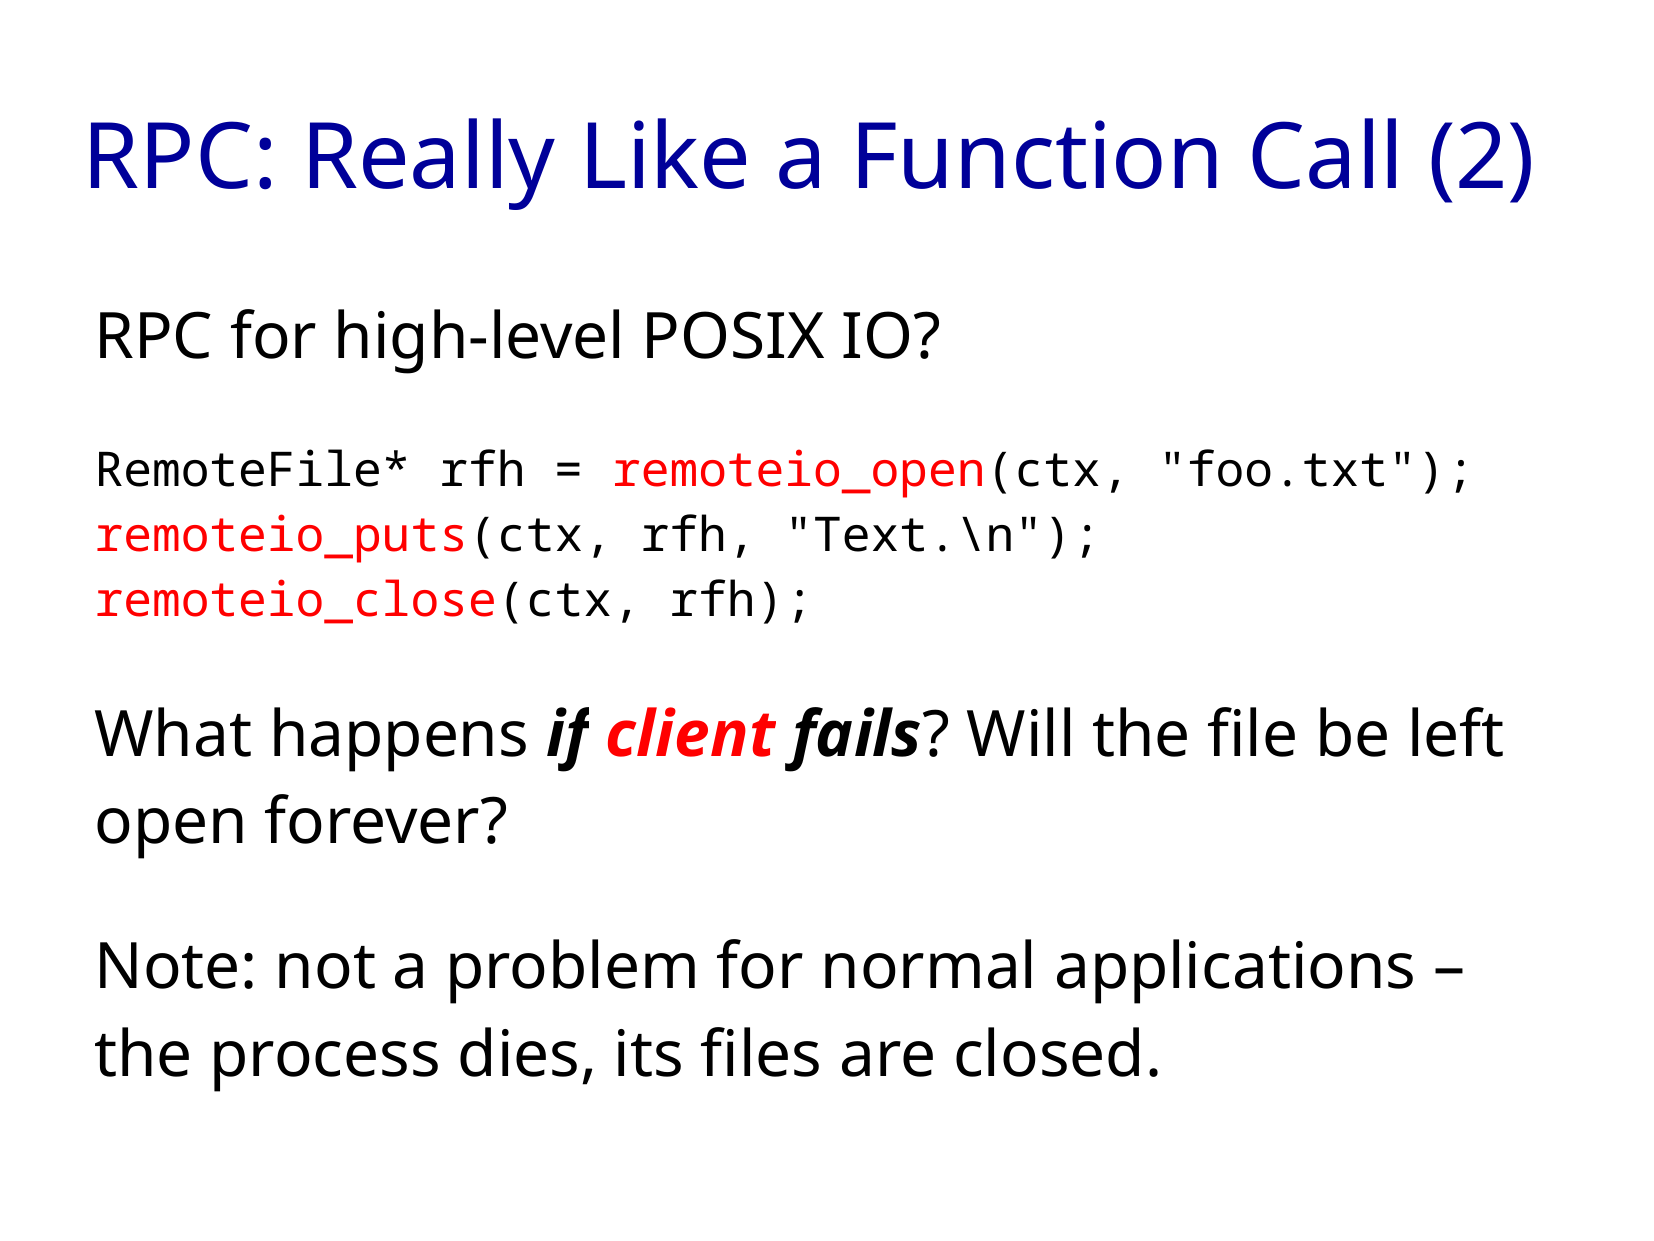

# RPC: Really Like a Function Call (2)
RPC for high-level POSIX IO?
RemoteFile* rfh = remoteio_open(ctx, "foo.txt");
remoteio_puts(ctx, rfh, "Text.\n");
remoteio_close(ctx, rfh);
What happens if client fails? Will the file be left open forever?
Note: not a problem for normal applications – the process dies, its files are closed.